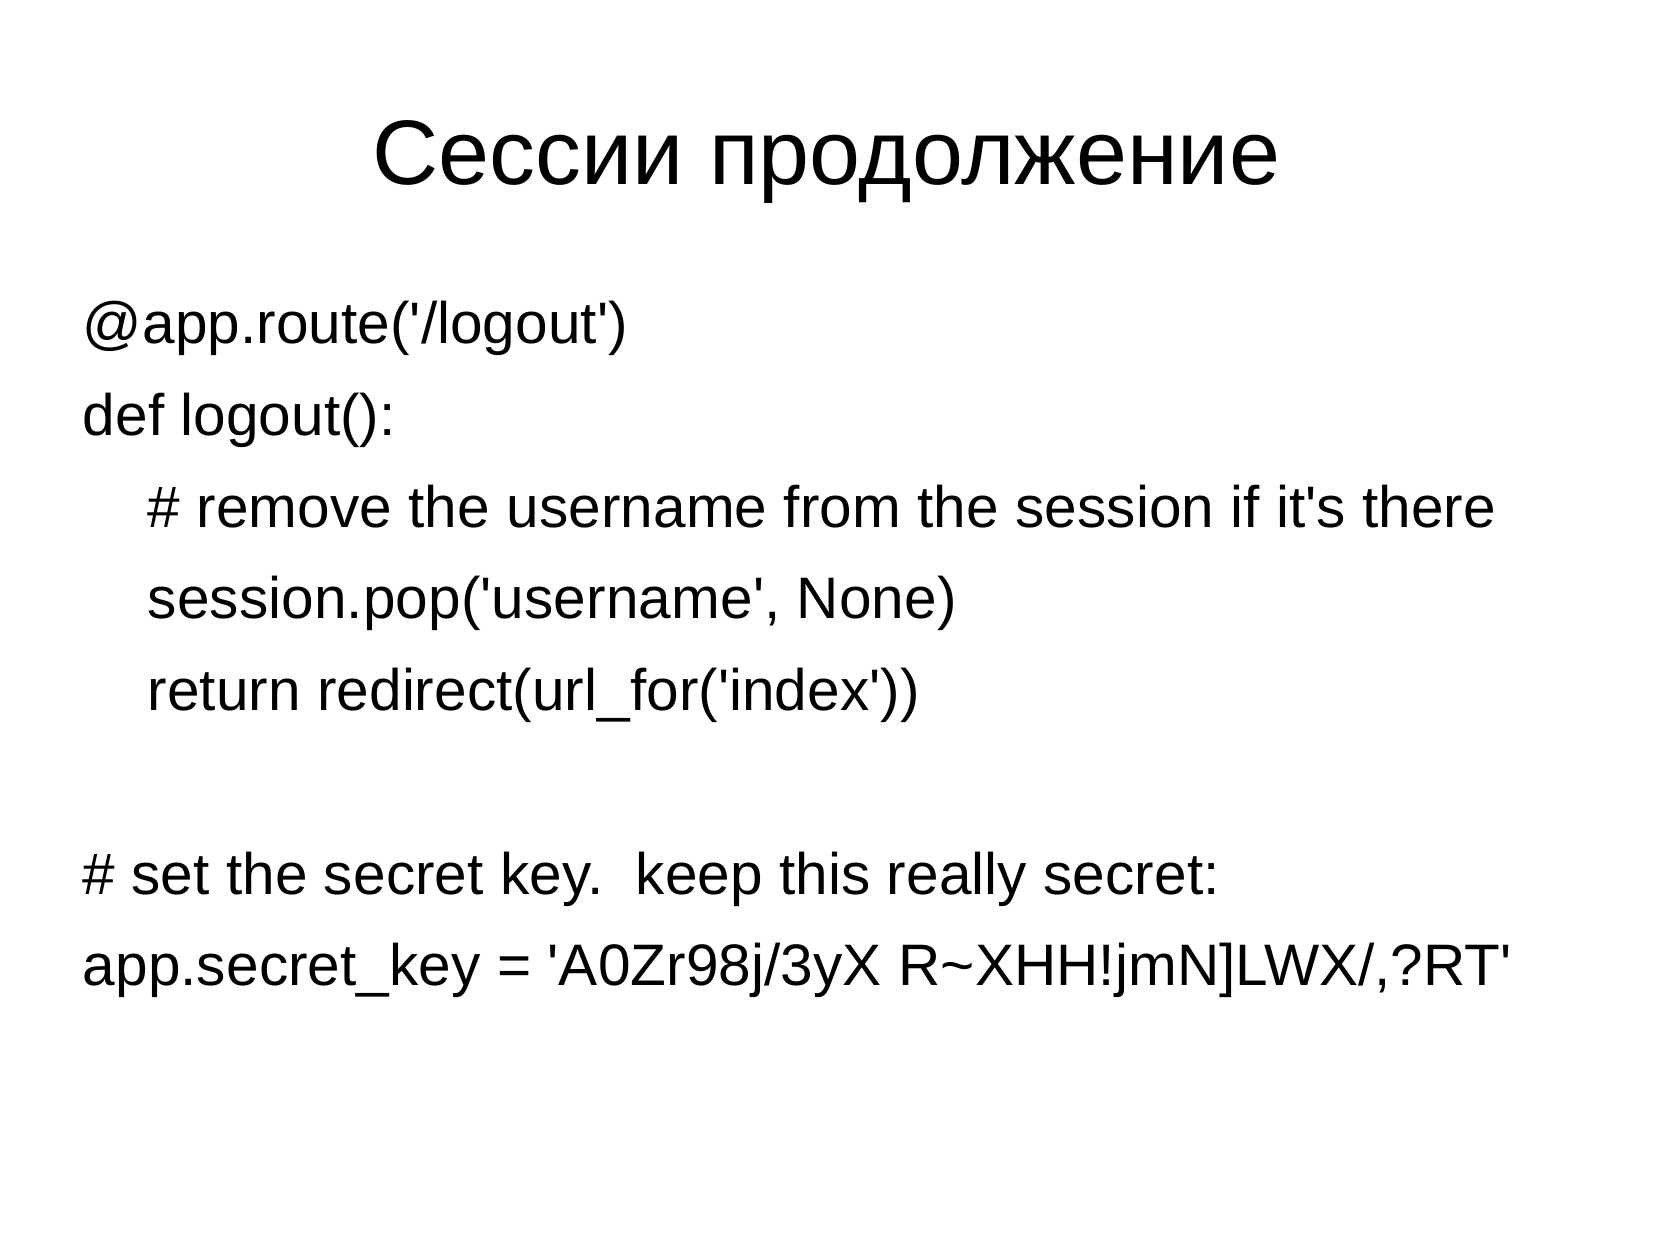

# Сессии продолжение
@app.route('/logout')
def logout():
 # remove the username from the session if it's there
 session.pop('username', None)
 return redirect(url_for('index'))
# set the secret key. keep this really secret:
app.secret_key = 'A0Zr98j/3yX R~XHH!jmN]LWX/,?RT'